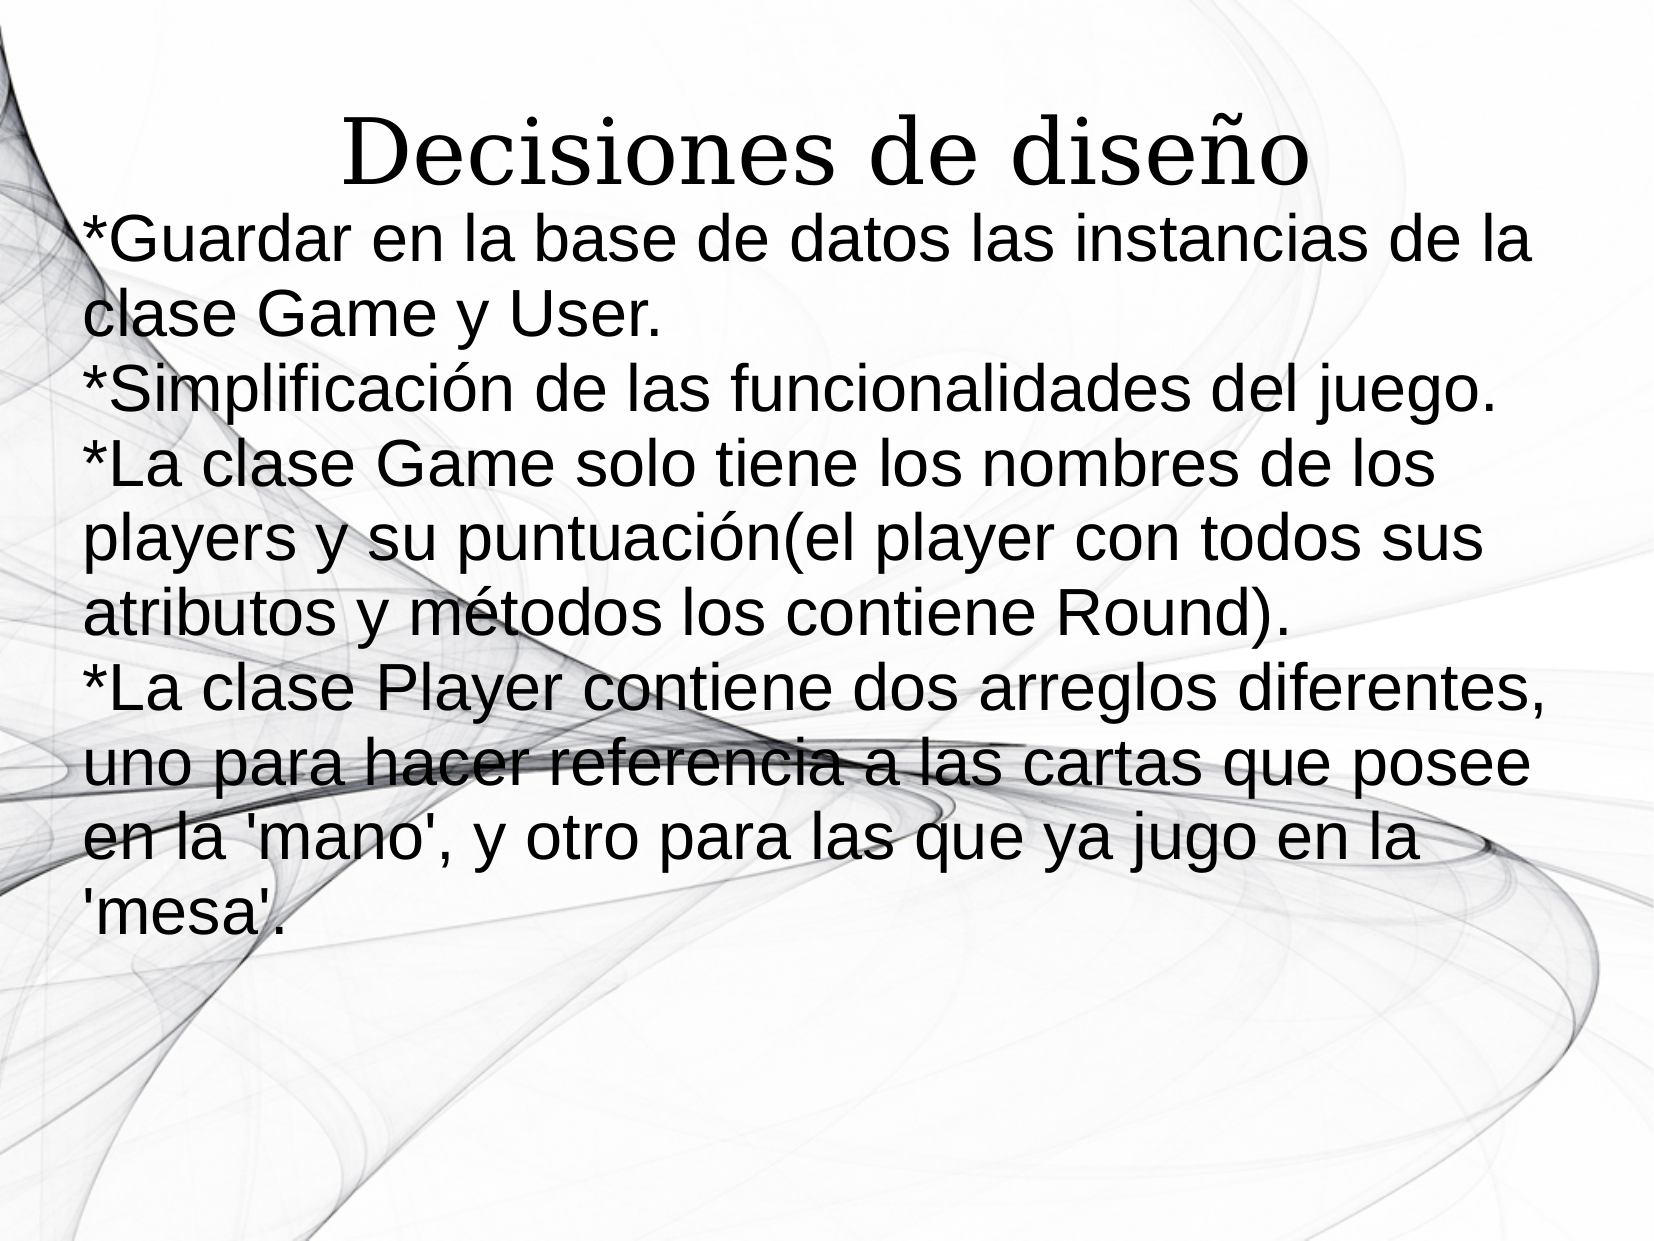

# Decisiones de diseño
*Guardar en la base de datos las instancias de la clase Game y User.
*Simplificación de las funcionalidades del juego.
*La clase Game solo tiene los nombres de los players y su puntuación(el player con todos sus atributos y métodos los contiene Round).
*La clase Player contiene dos arreglos diferentes, uno para hacer referencia a las cartas que posee en la 'mano', y otro para las que ya jugo en la 'mesa'.